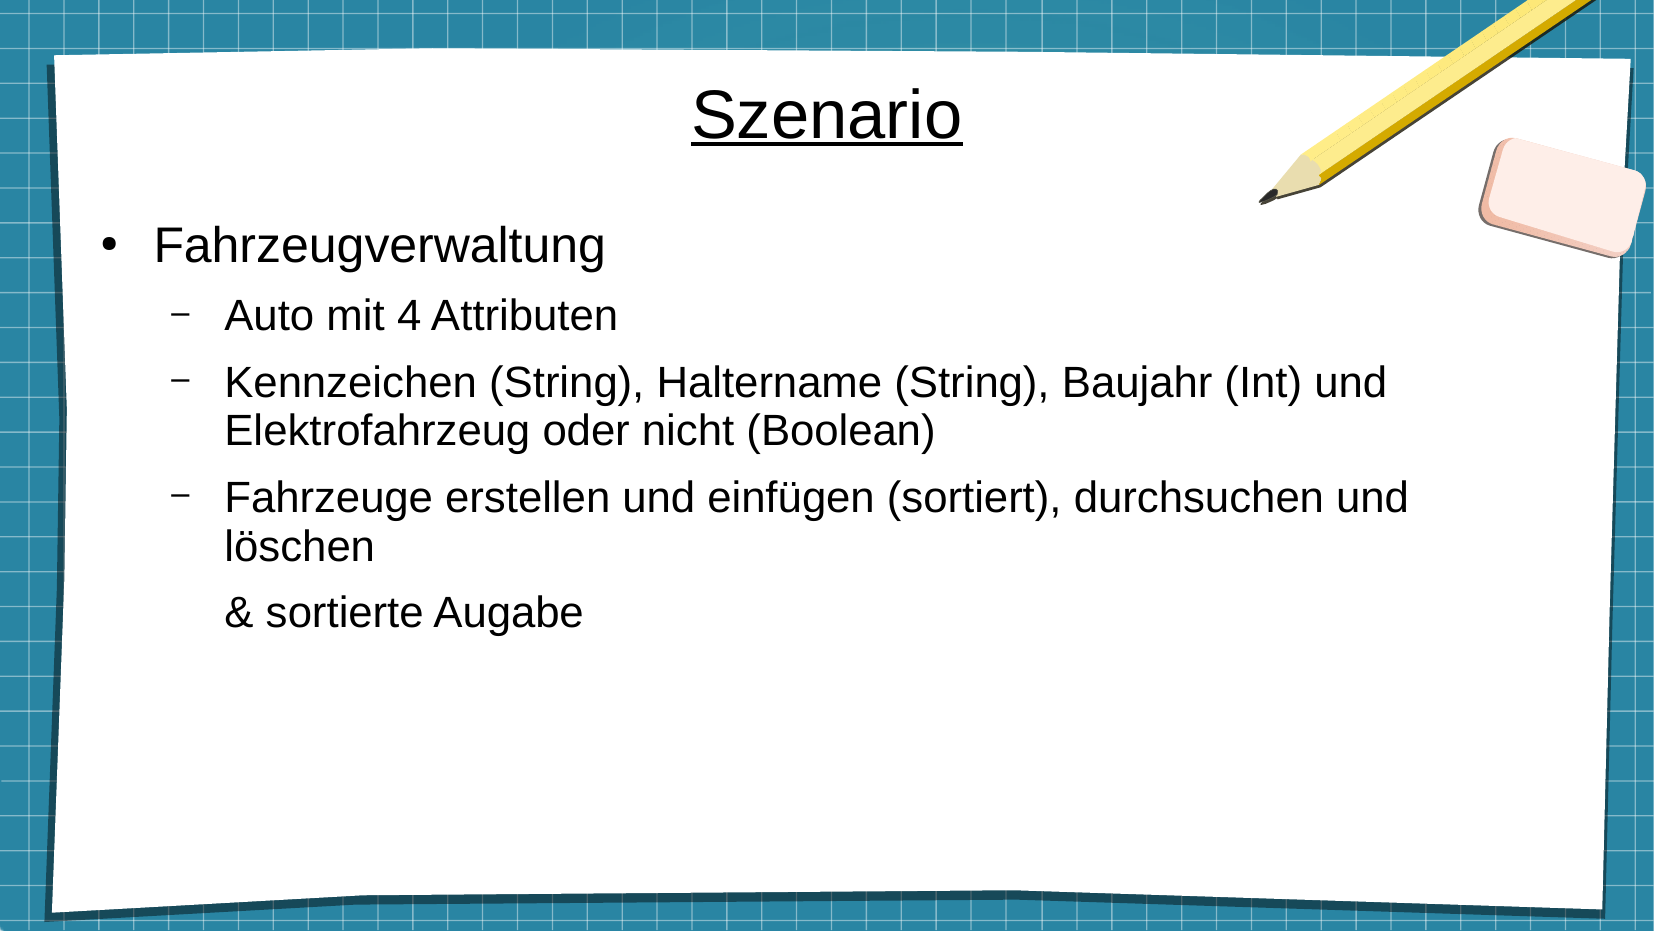

# Szenario
Fahrzeugverwaltung
Auto mit 4 Attributen
Kennzeichen (String), Haltername (String), Baujahr (Int) und Elektrofahrzeug oder nicht (Boolean)
Fahrzeuge erstellen und einfügen (sortiert), durchsuchen und löschen
& sortierte Augabe